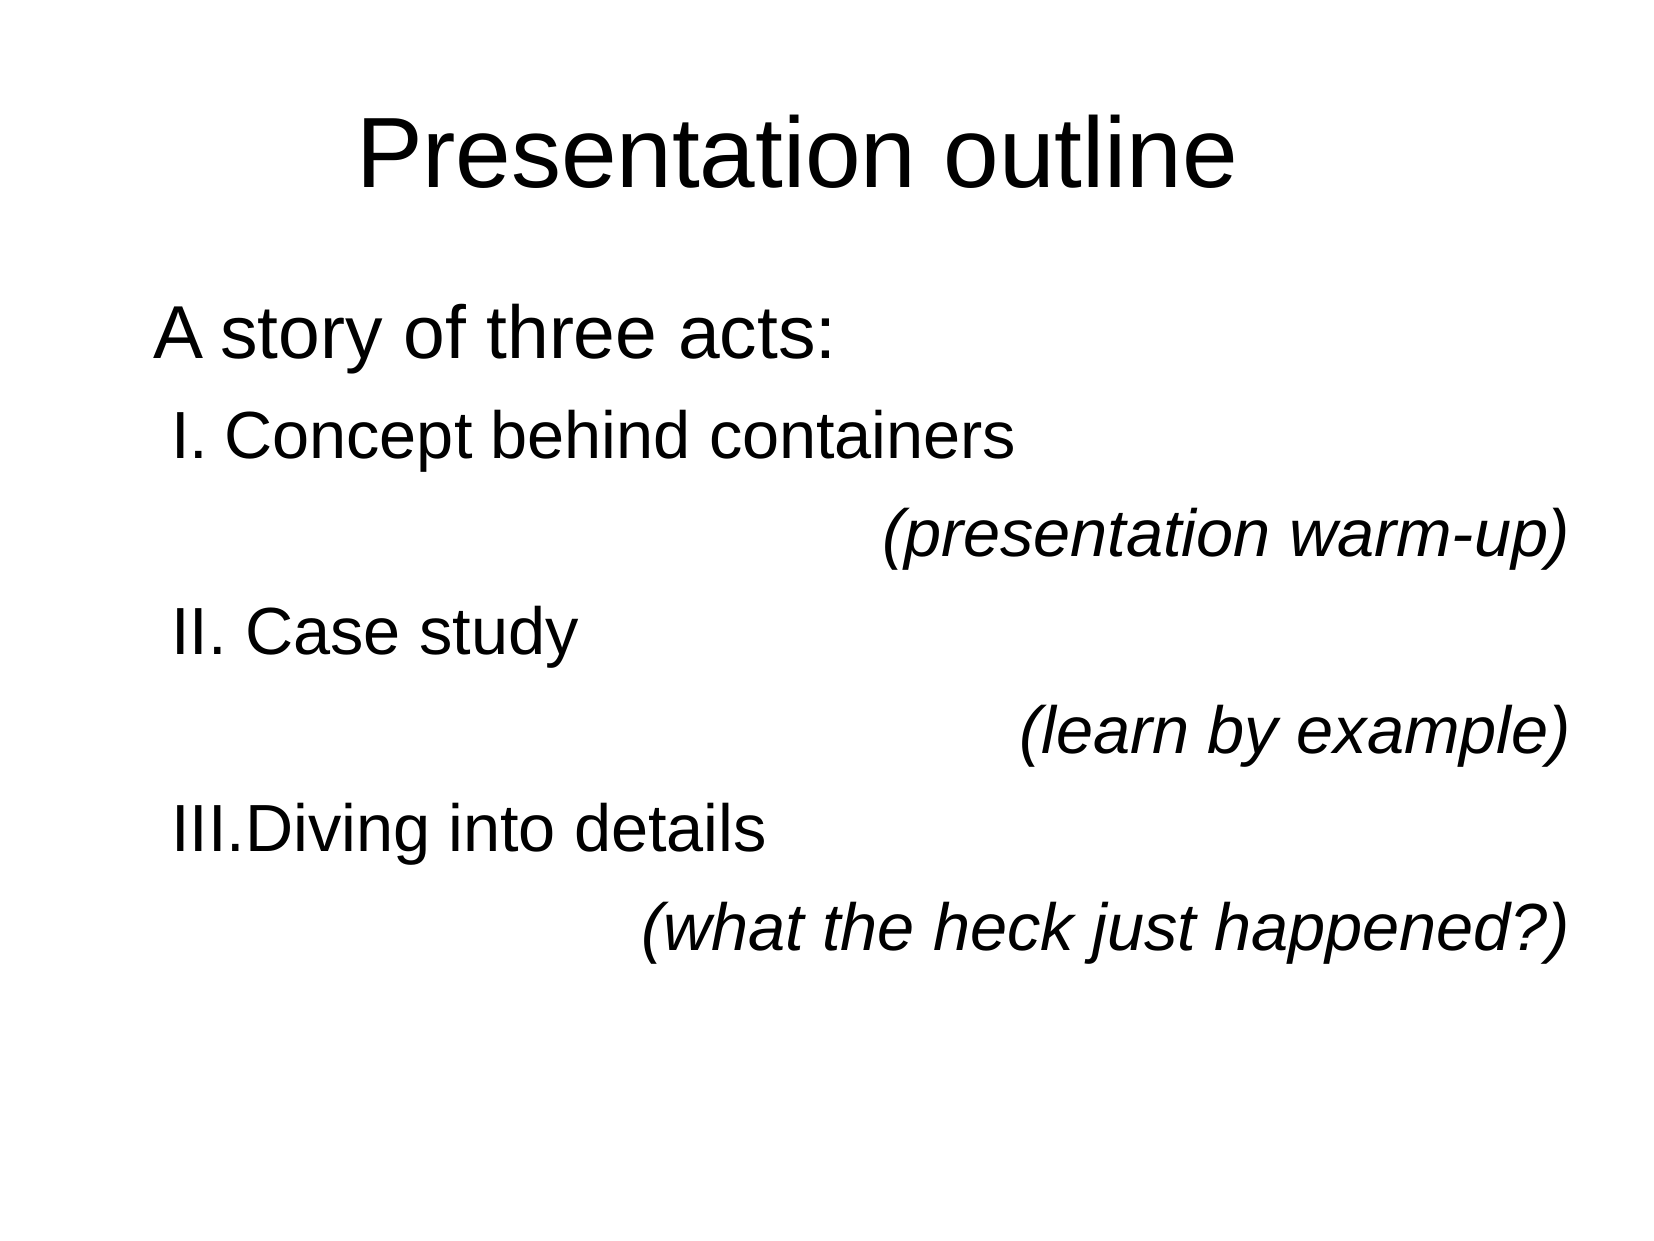

# Presentation outline
A story of three acts:
Concept behind containers
(presentation warm-up)
 Case study
(learn by example)
Diving into details
(what the heck just happened?)